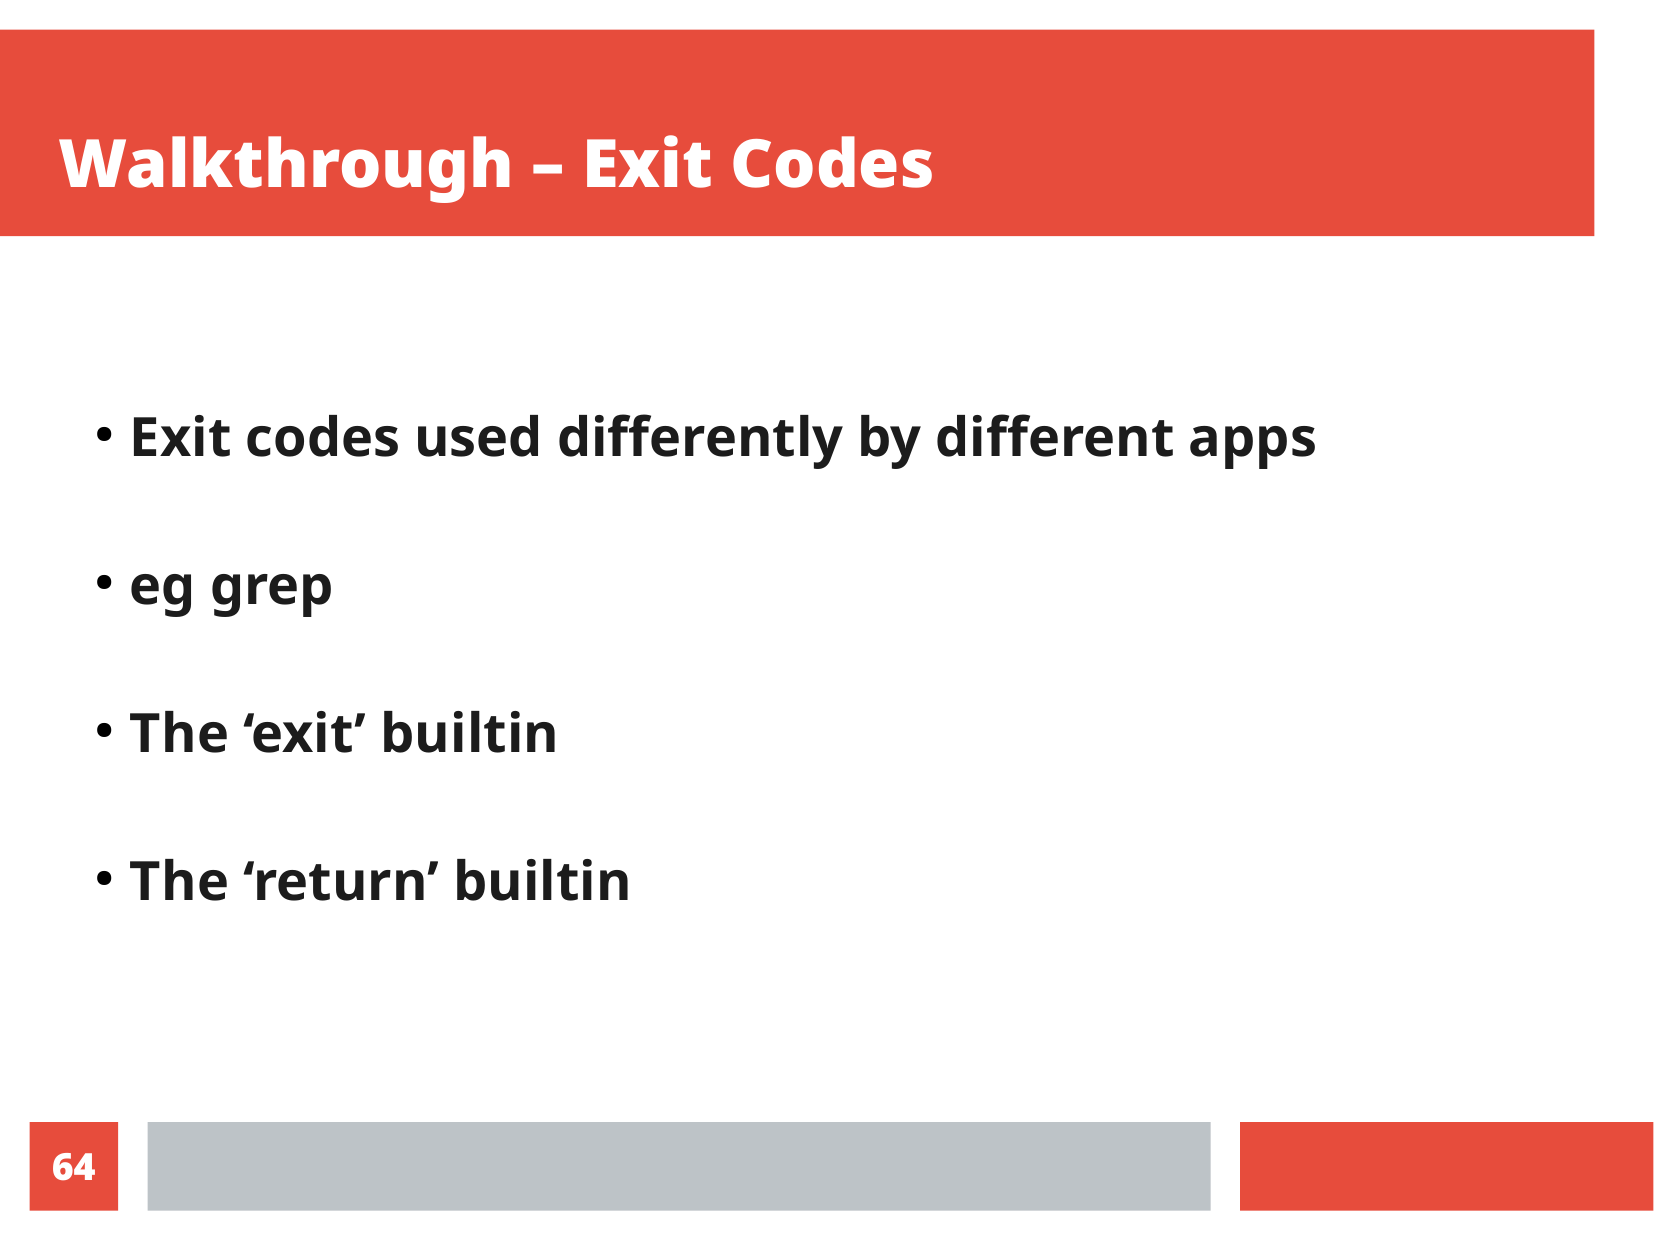

# Walkthrough – Exit Codes
Exit codes used differently by different apps
eg grep
The ‘exit’ builtin
The ‘return’ builtin
64